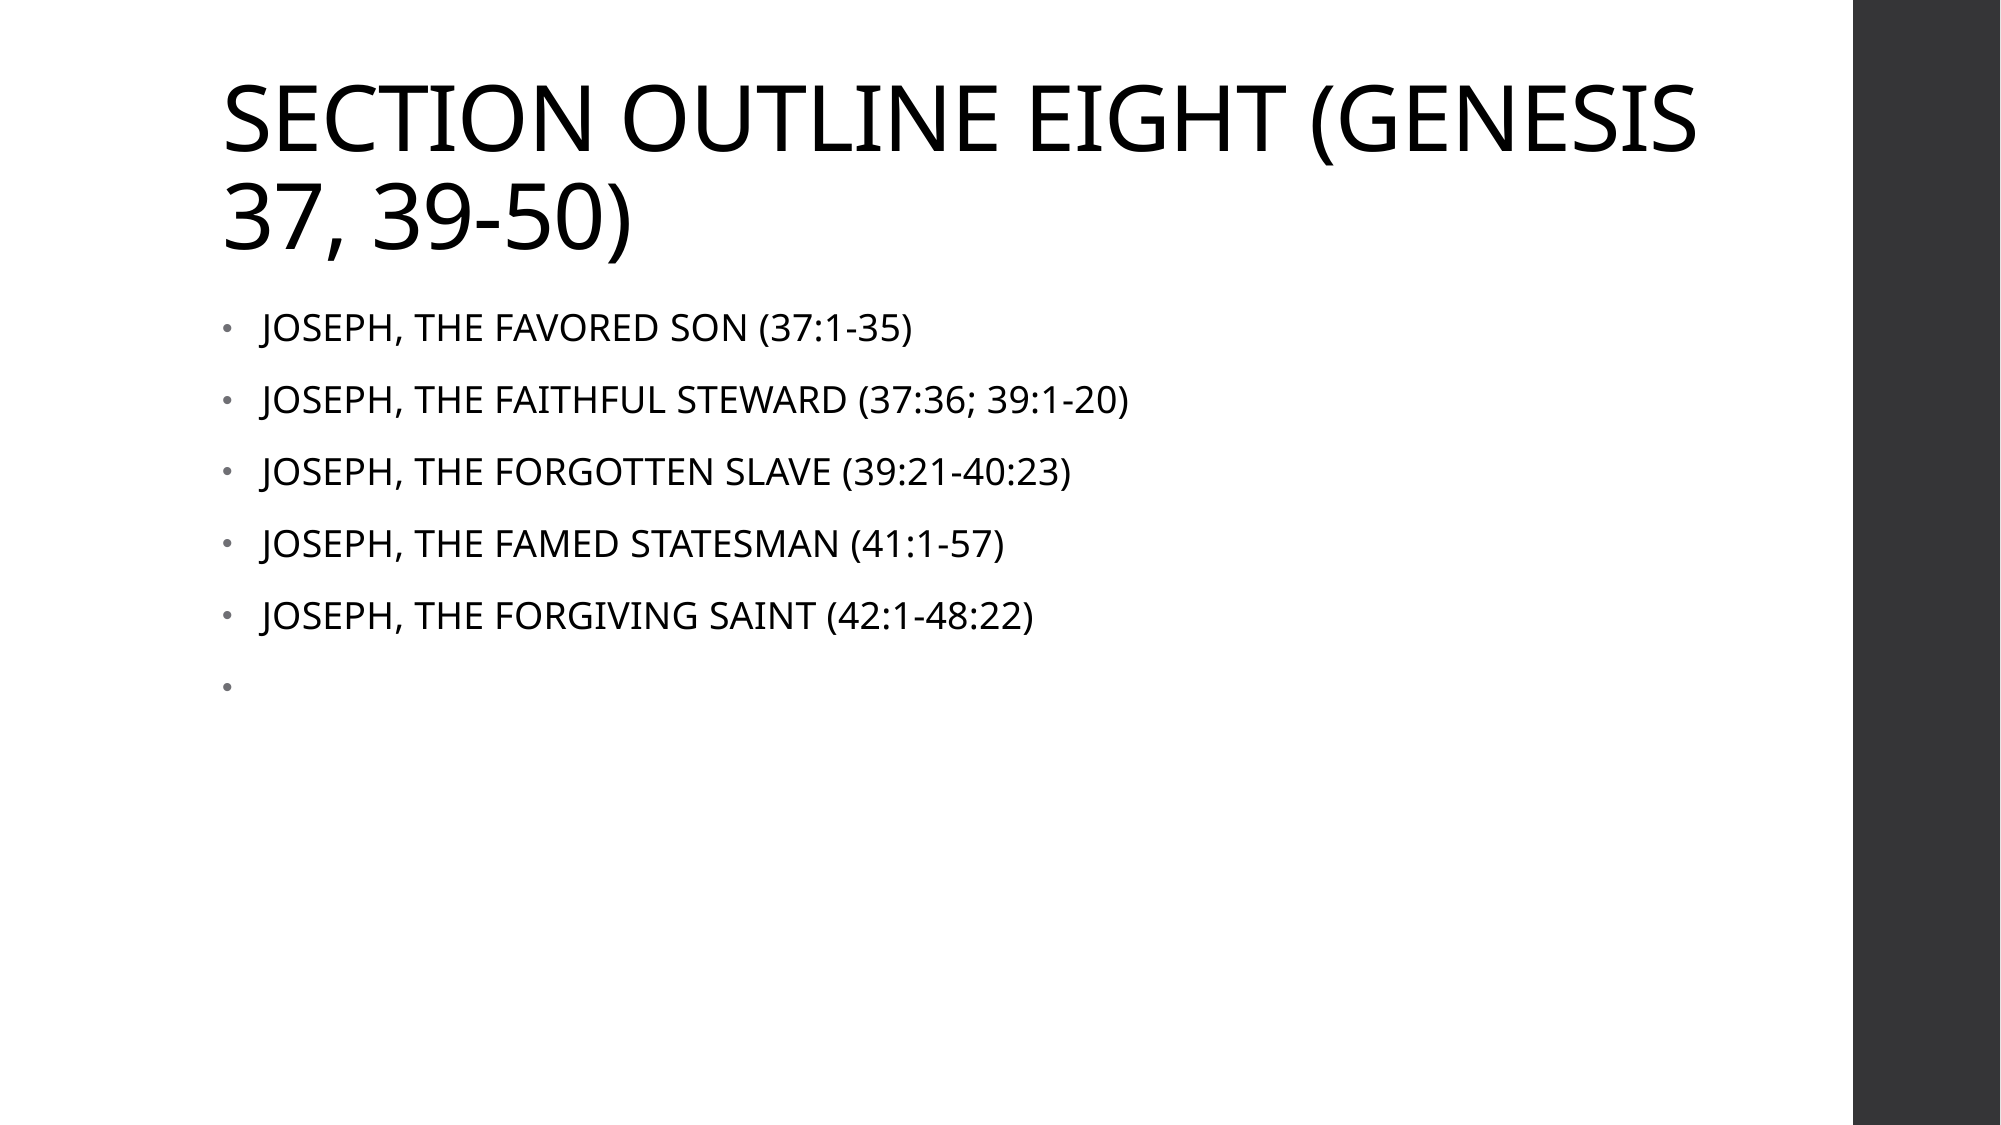

# SECTION OUTLINE EIGHT (GENESIS 37, 39-50)
 JOSEPH, THE FAVORED SON (37:1-35)
 JOSEPH, THE FAITHFUL STEWARD (37:36; 39:1-20)
 JOSEPH, THE FORGOTTEN SLAVE (39:21-40:23)
 JOSEPH, THE FAMED STATESMAN (41:1-57)
 JOSEPH, THE FORGIVING SAINT (42:1-48:22)